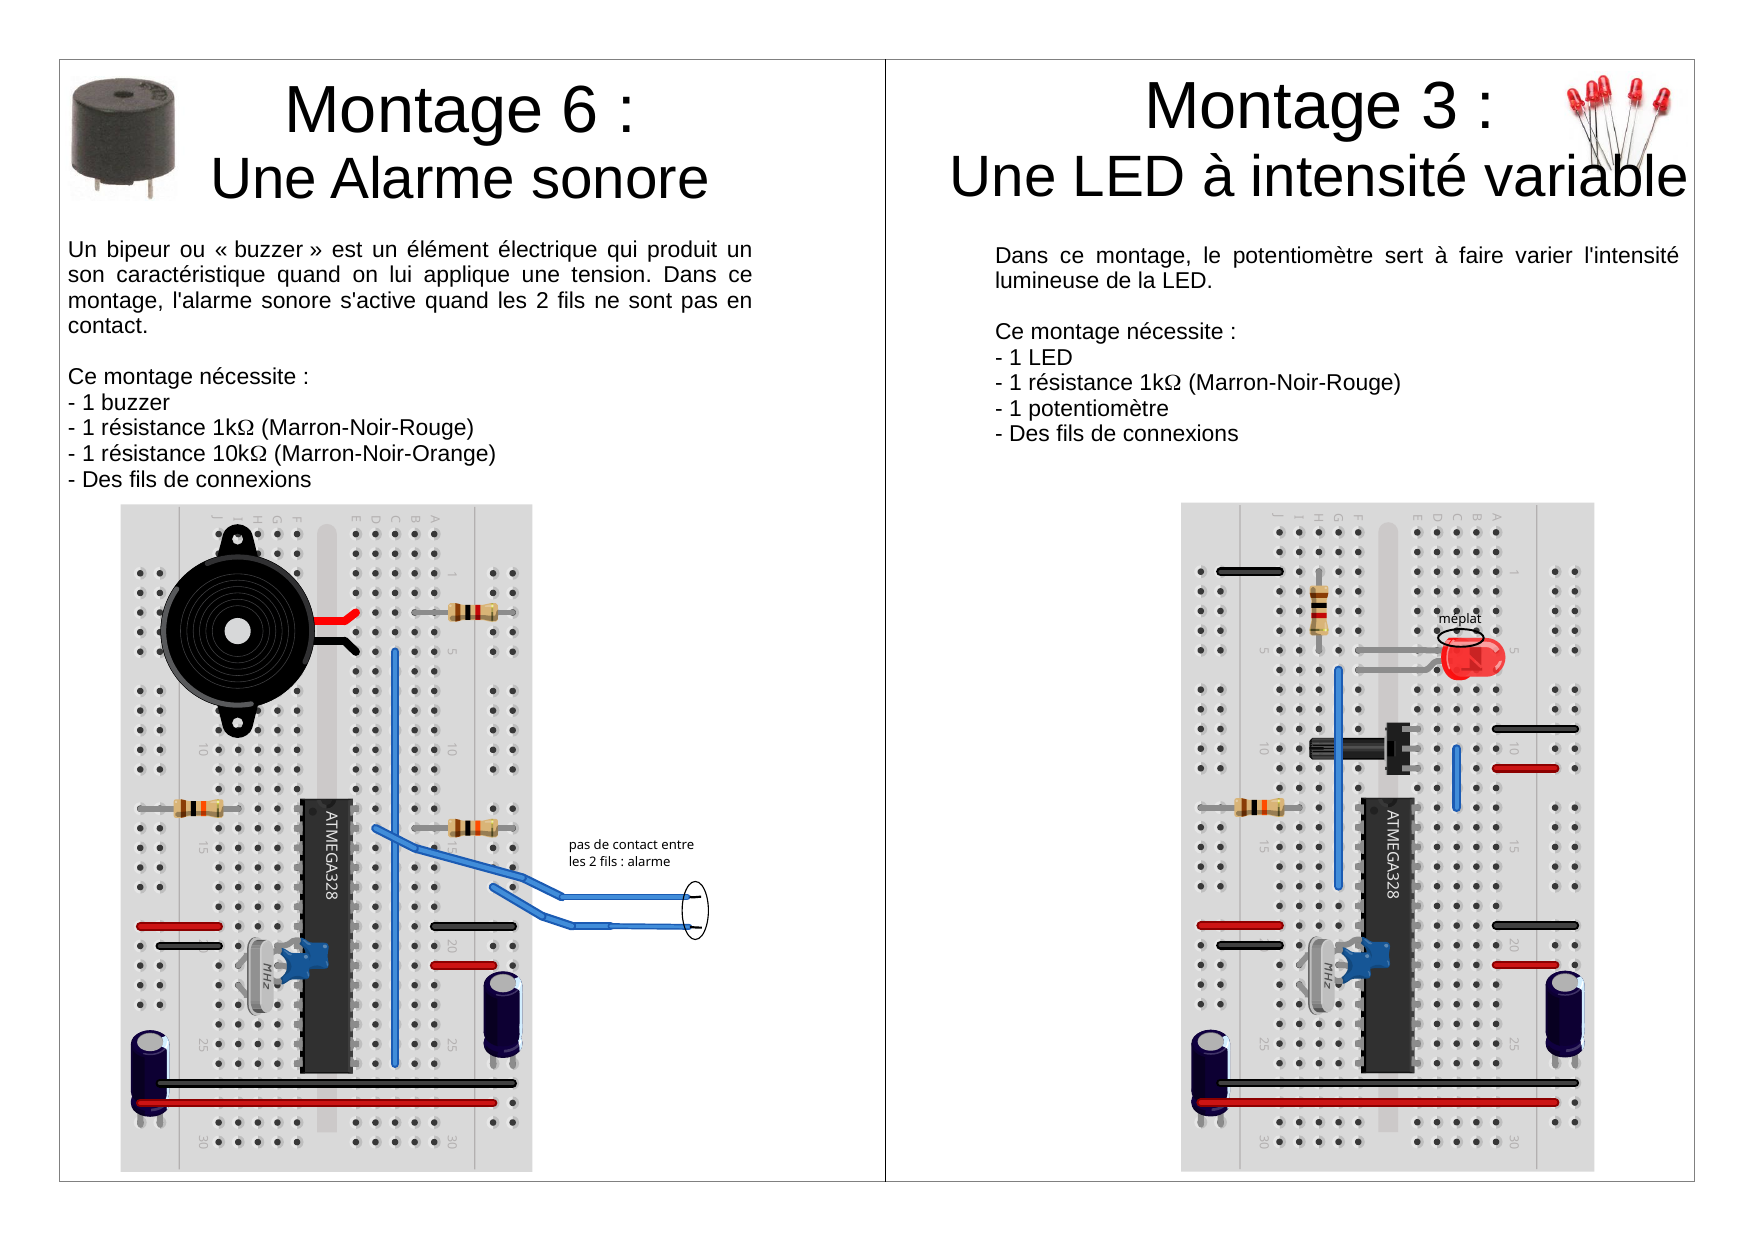

# Montage 3 : Une LED à intensité variable
Montage 6 :
Une Alarme sonore
Un bipeur ou « buzzer » est un élément électrique qui produit un son caractéristique quand on lui applique une tension. Dans ce montage, l'alarme sonore s'active quand les 2 fils ne sont pas en contact.
Ce montage nécessite :
- 1 buzzer
- 1 résistance 1kW (Marron-Noir-Rouge)
- 1 résistance 10kW (Marron-Noir-Orange)
- Des fils de connexions
Dans ce montage, le potentiomètre sert à faire varier l'intensité lumineuse de la LED.
Ce montage nécessite :
- 1 LED
- 1 résistance 1kW (Marron-Noir-Rouge)
- 1 potentiomètre
- Des fils de connexions